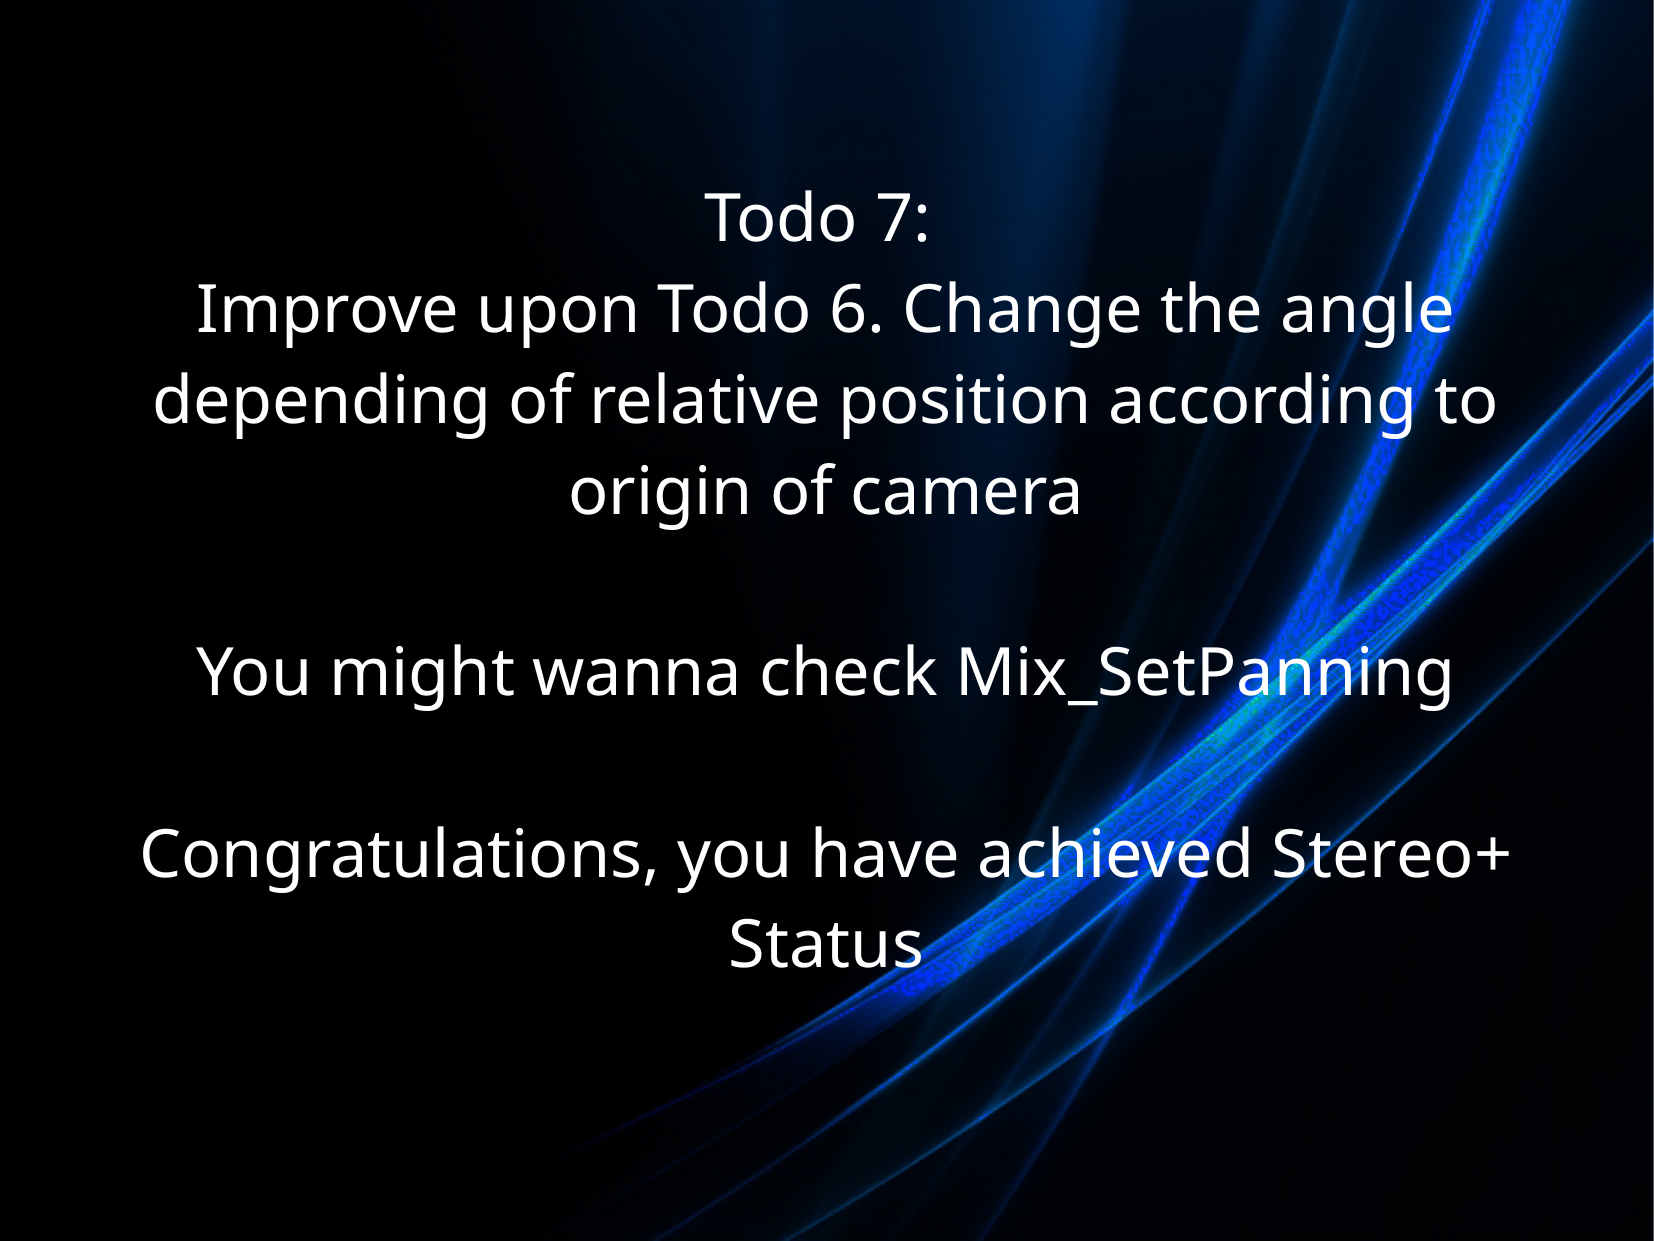

# Todo 7:
Improve upon Todo 6. Change the angle depending of relative position according to origin of camera
You might wanna check Mix_SetPanning
Congratulations, you have achieved Stereo+ Status